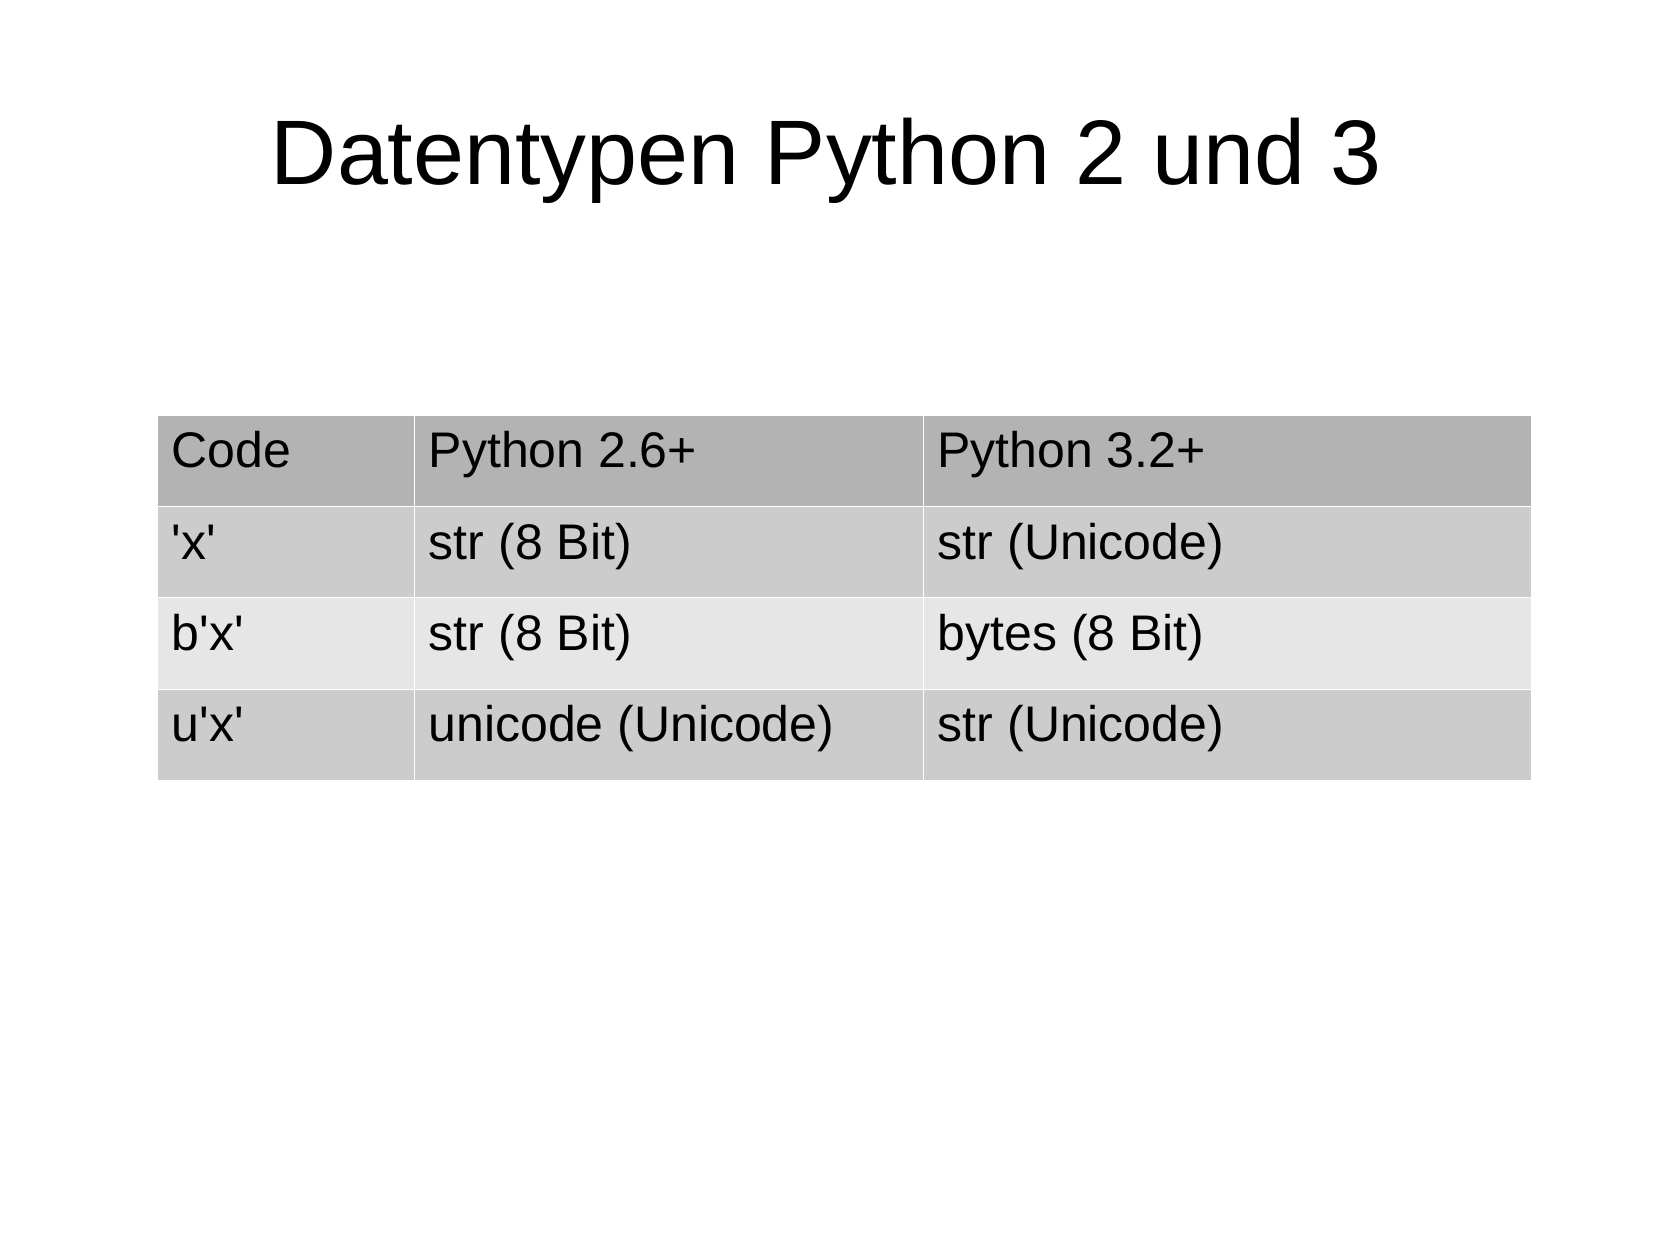

# Datentypen Python 2 und 3
| Code | Python 2.6+ | Python 3.2+ |
| --- | --- | --- |
| 'x' | str (8 Bit) | str (Unicode) |
| b'x' | str (8 Bit) | bytes (8 Bit) |
| u'x' | unicode (Unicode) | str (Unicode) |